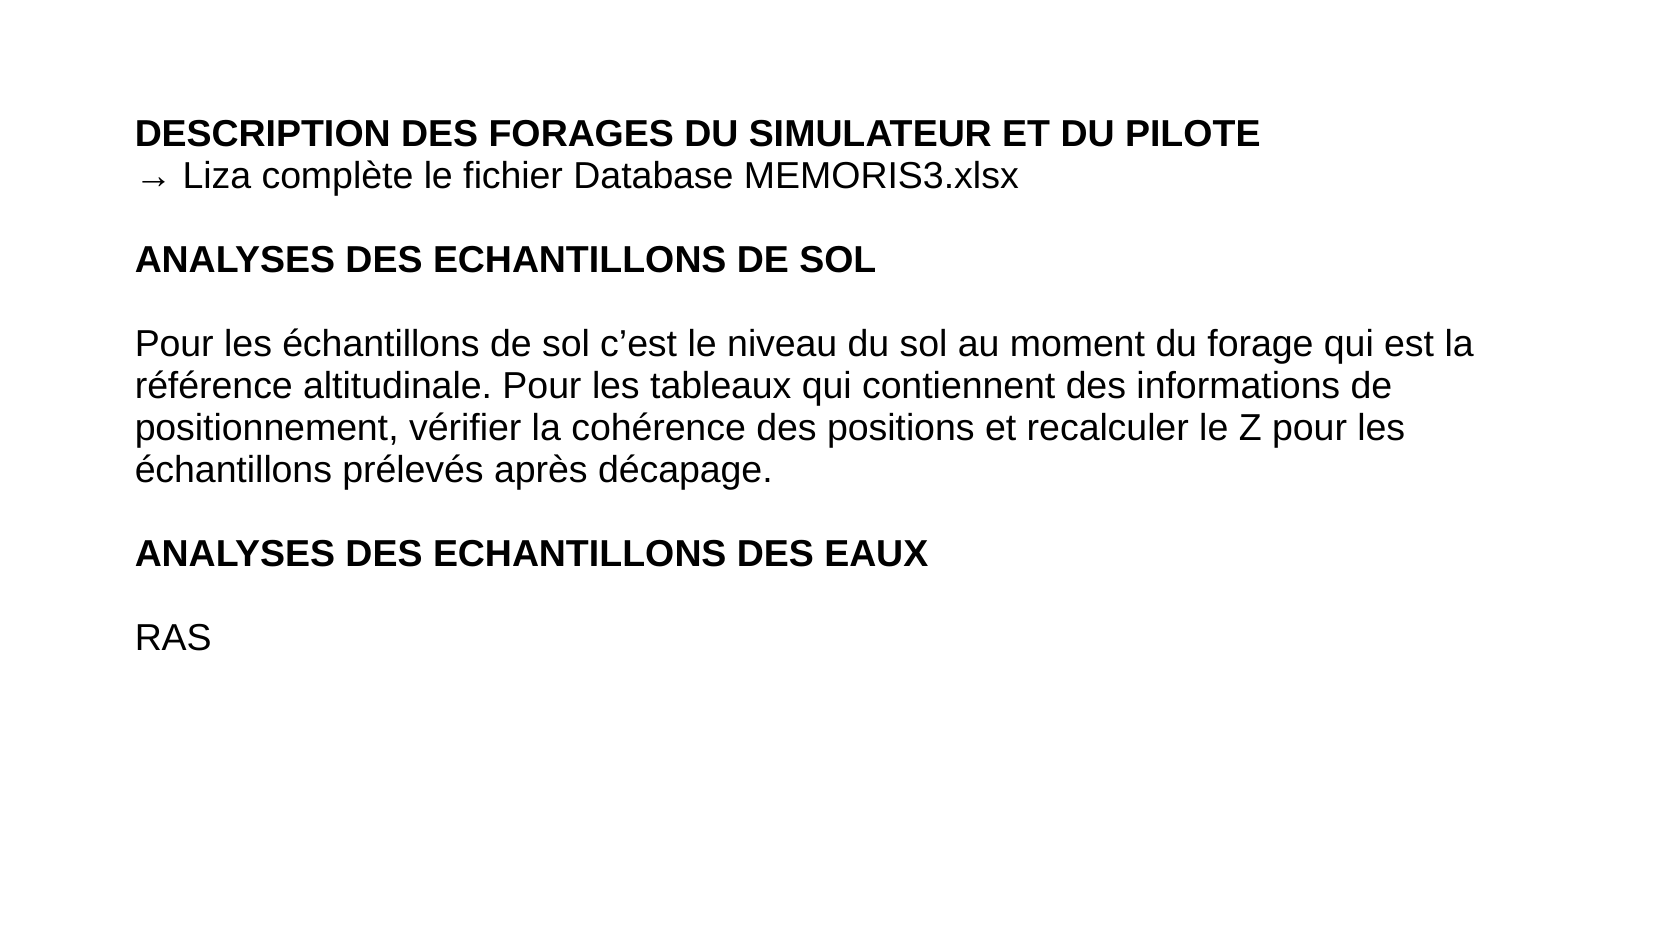

DESCRIPTION DES FORAGES DU SIMULATEUR ET DU PILOTE
→ Liza complète le fichier Database MEMORIS3.xlsx
ANALYSES DES ECHANTILLONS DE SOL
Pour les échantillons de sol c’est le niveau du sol au moment du forage qui est la référence altitudinale. Pour les tableaux qui contiennent des informations de positionnement, vérifier la cohérence des positions et recalculer le Z pour les échantillons prélevés après décapage.
ANALYSES DES ECHANTILLONS DES EAUX
RAS